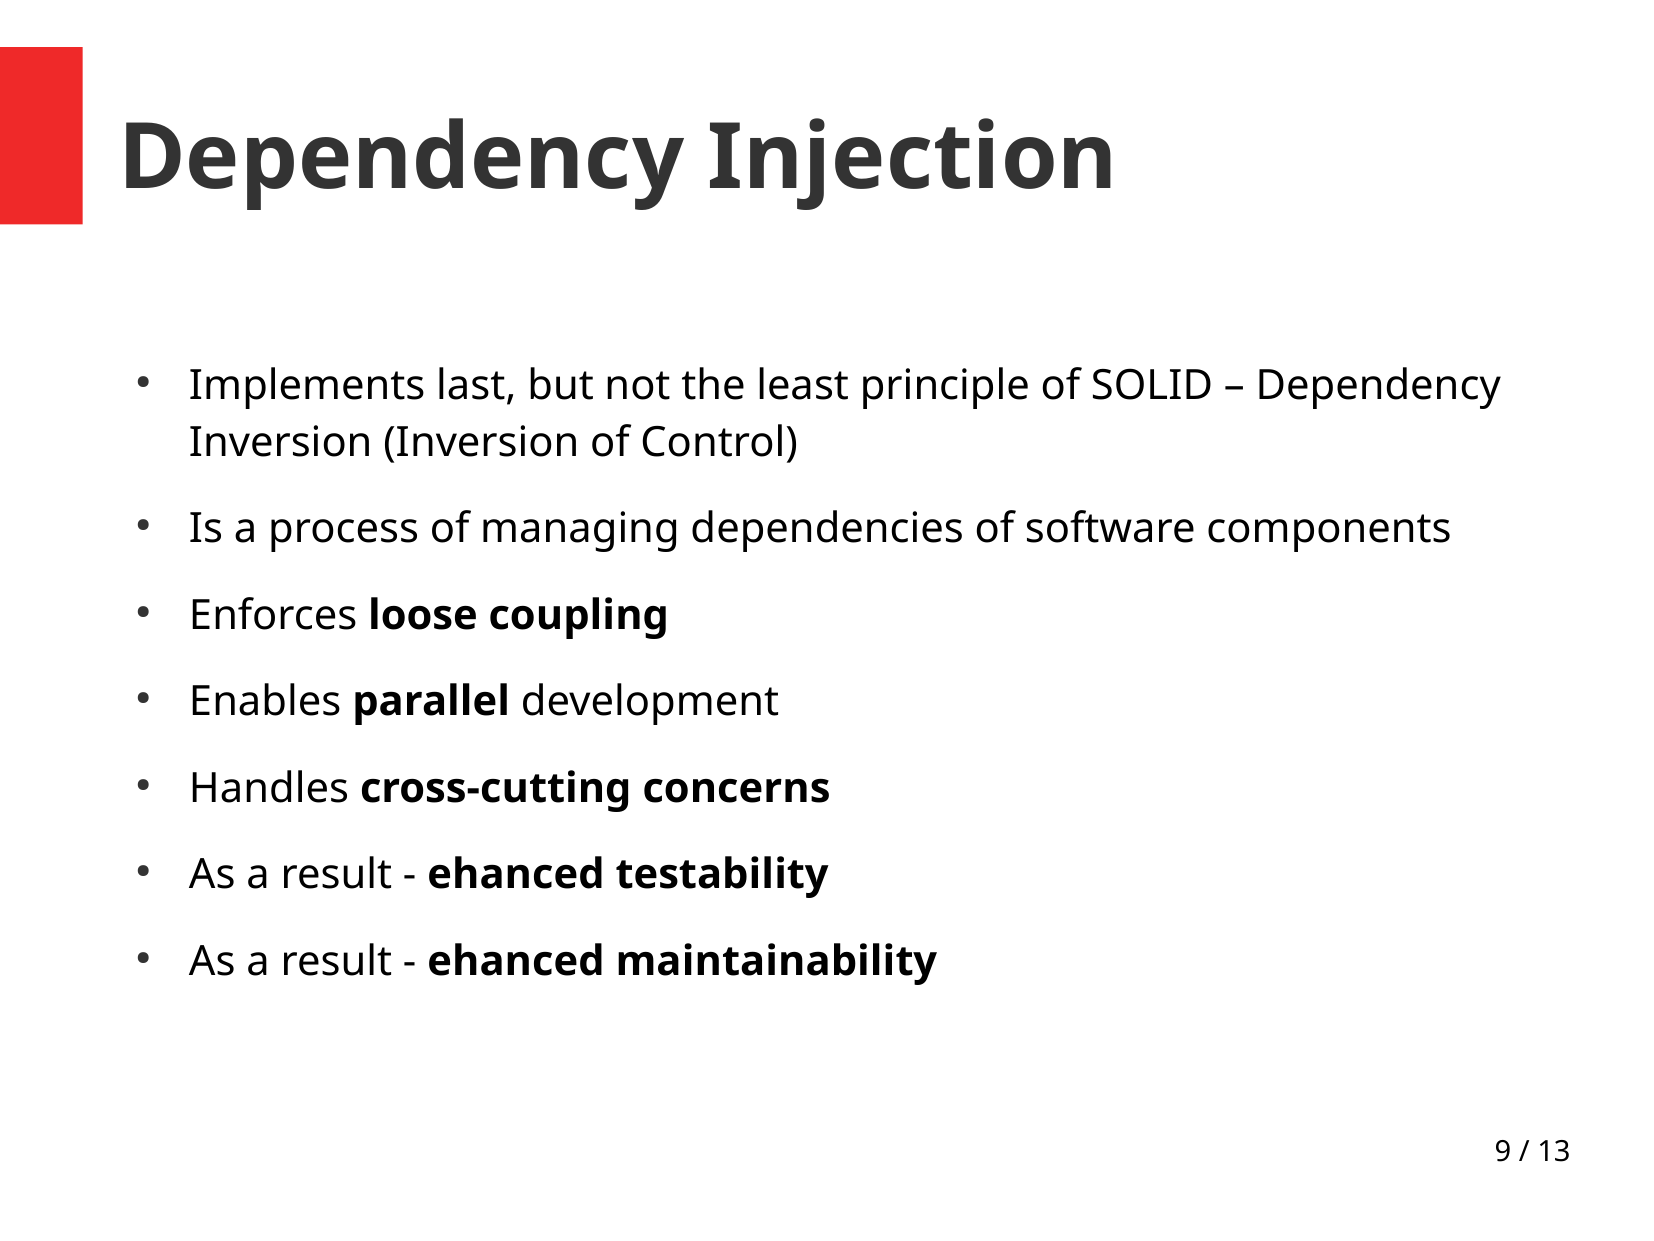

# Dependency Injection
Implements last, but not the least principle of SOLID – Dependency Inversion (Inversion of Control)
Is a process of managing dependencies of software components
Enforces loose coupling
Enables parallel development
Handles cross-cutting concerns
As a result - ehanced testability
As a result - ehanced maintainability
9